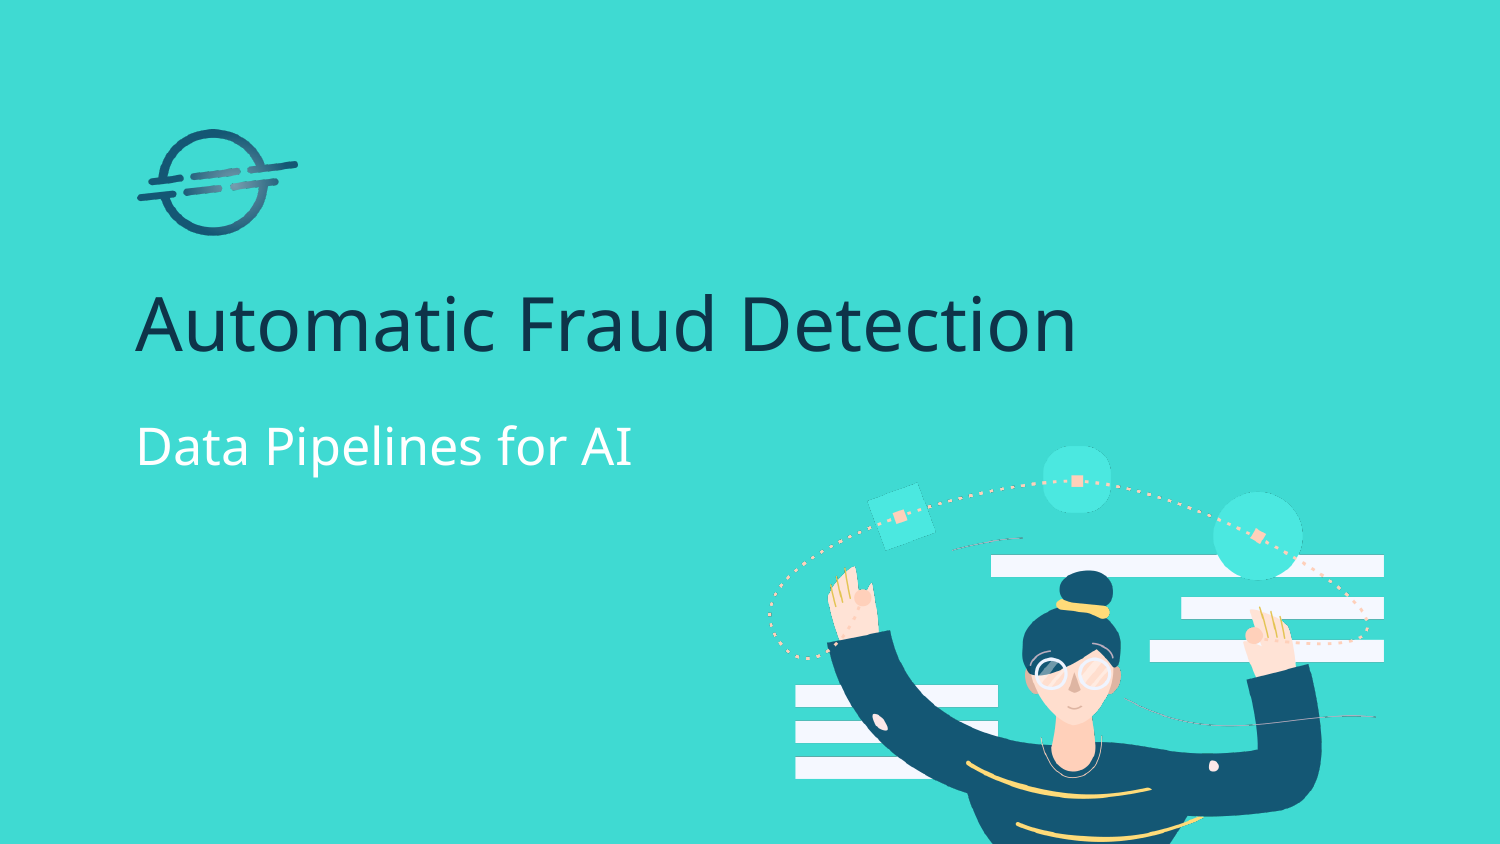

# Automatic Fraud Detection
Data Pipelines for AI